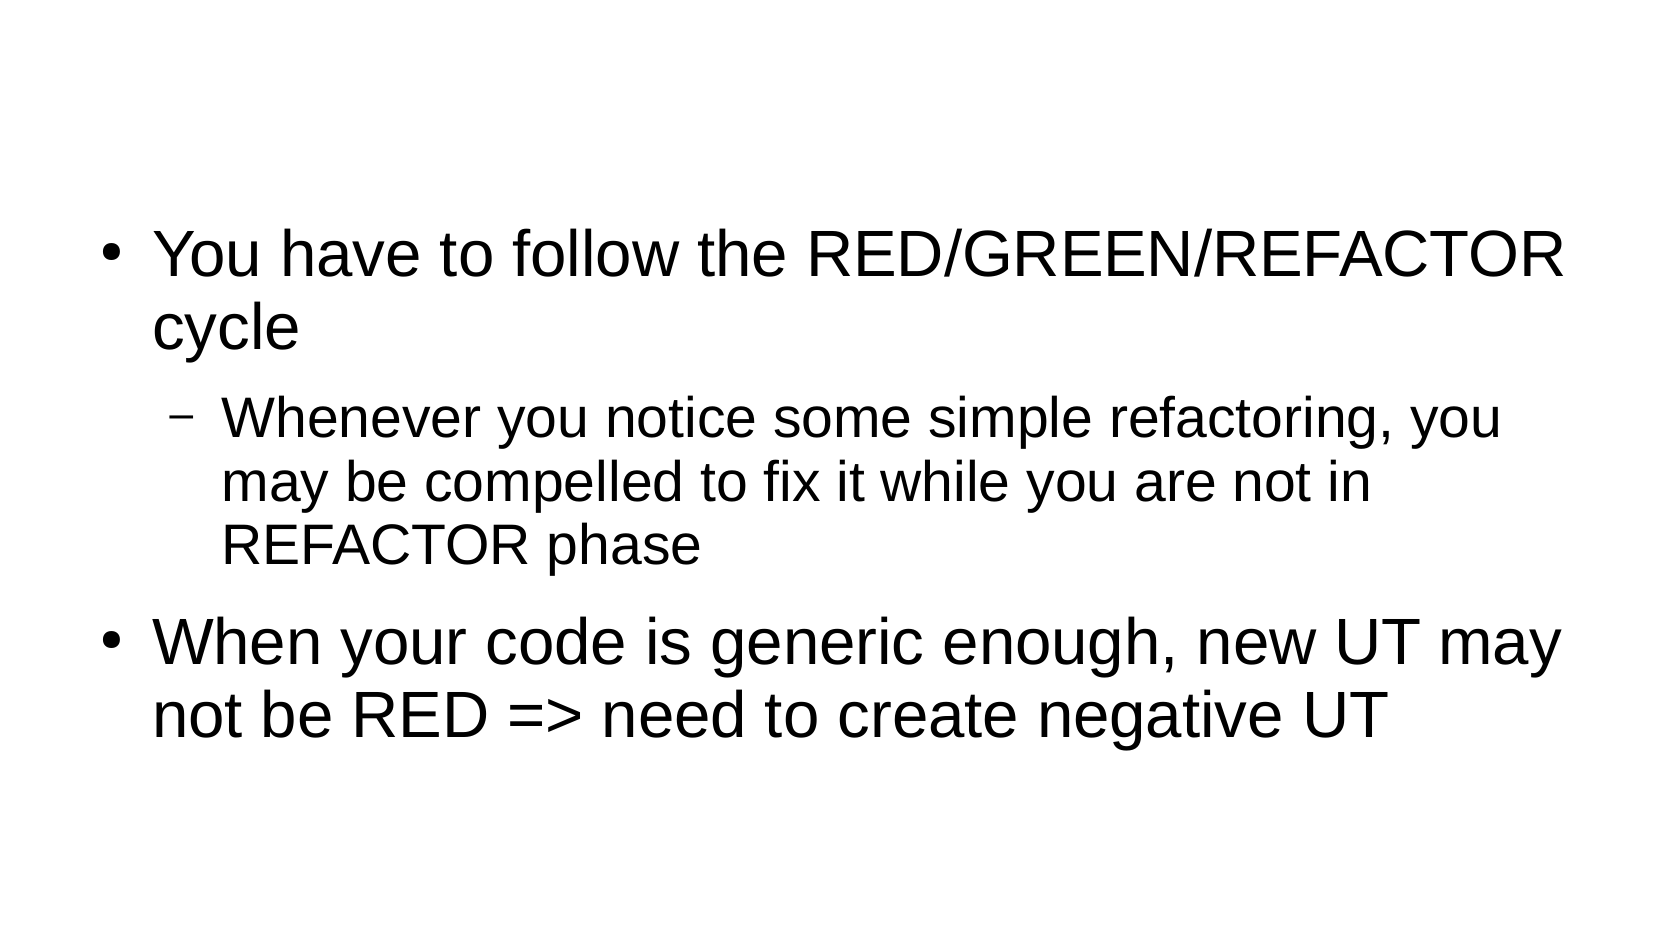

#
You have to follow the RED/GREEN/REFACTOR cycle
Whenever you notice some simple refactoring, you may be compelled to fix it while you are not in REFACTOR phase
When your code is generic enough, new UT may not be RED => need to create negative UT